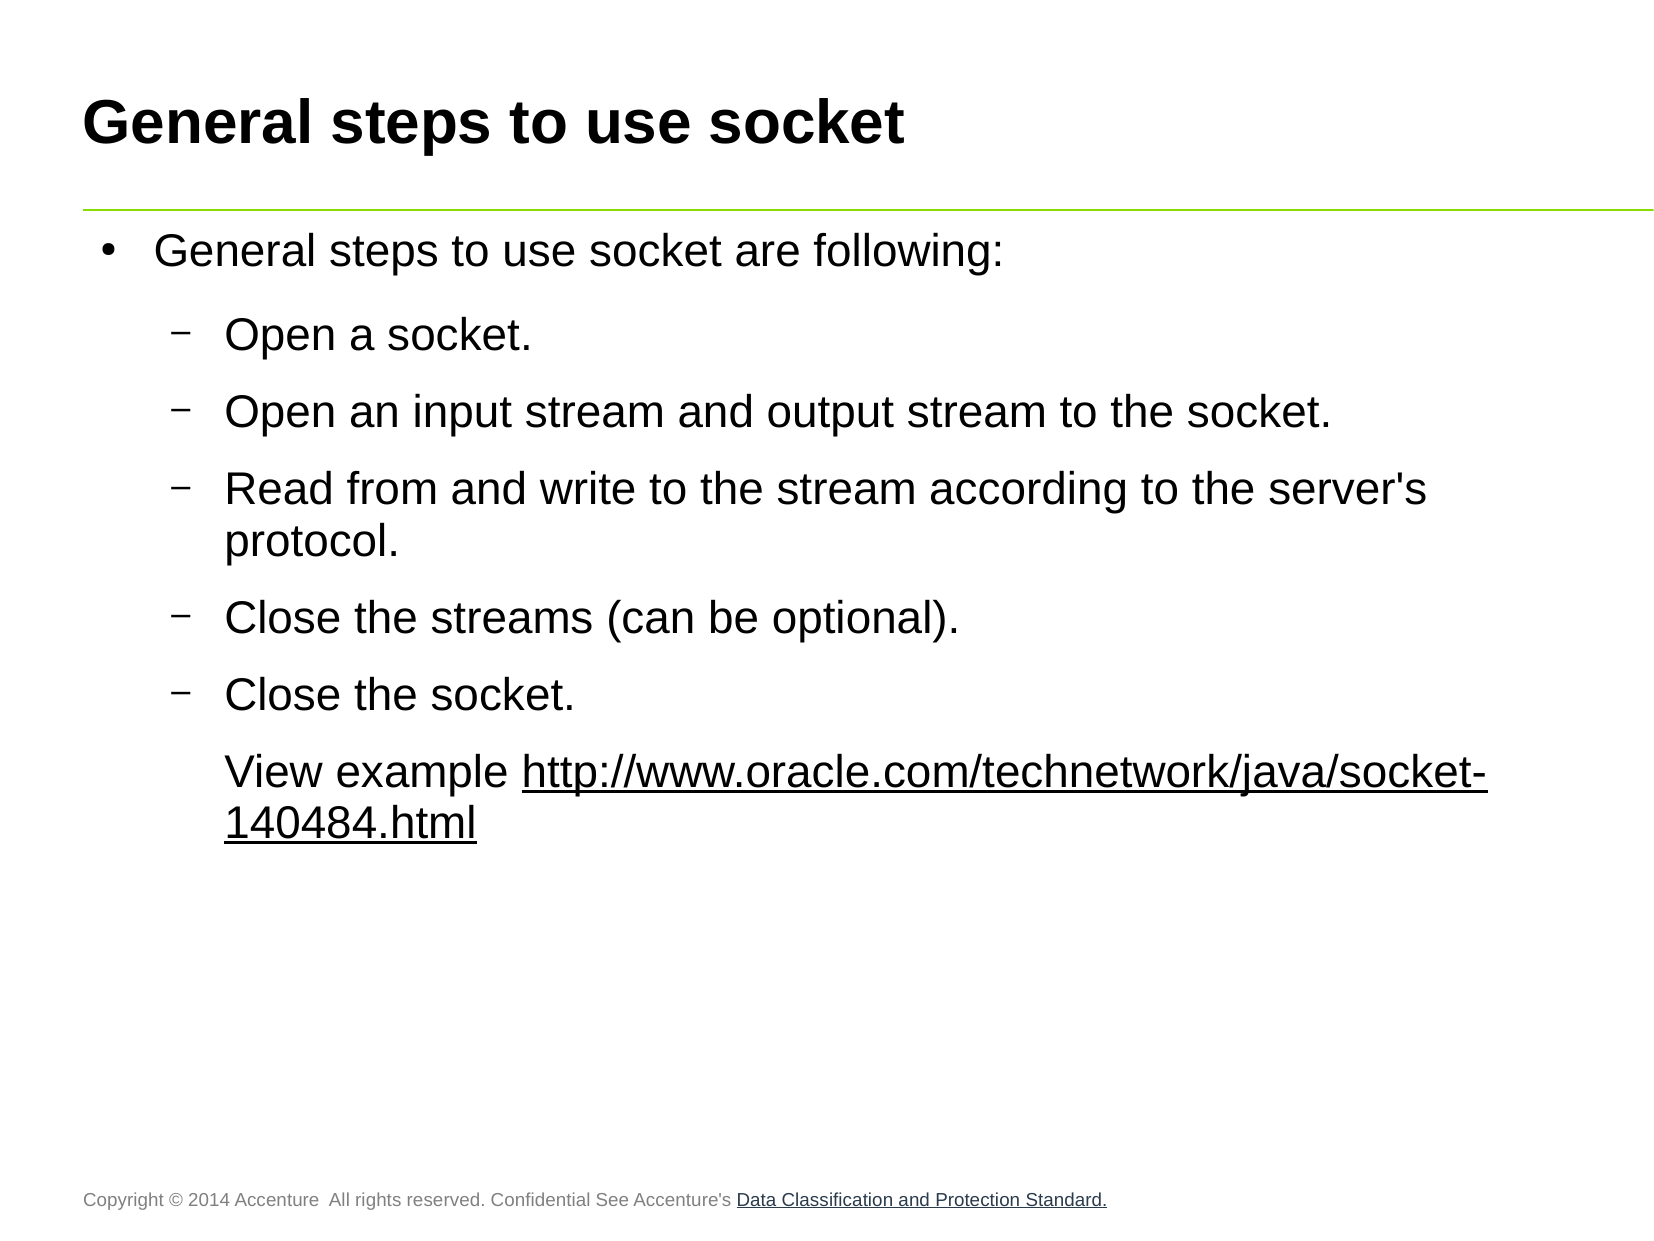

# General steps to use socket
General steps to use socket are following:
Open a socket.
Open an input stream and output stream to the socket.
Read from and write to the stream according to the server's protocol.
Close the streams (can be optional).
Close the socket.
View example http://www.oracle.com/technetwork/java/socket-140484.html